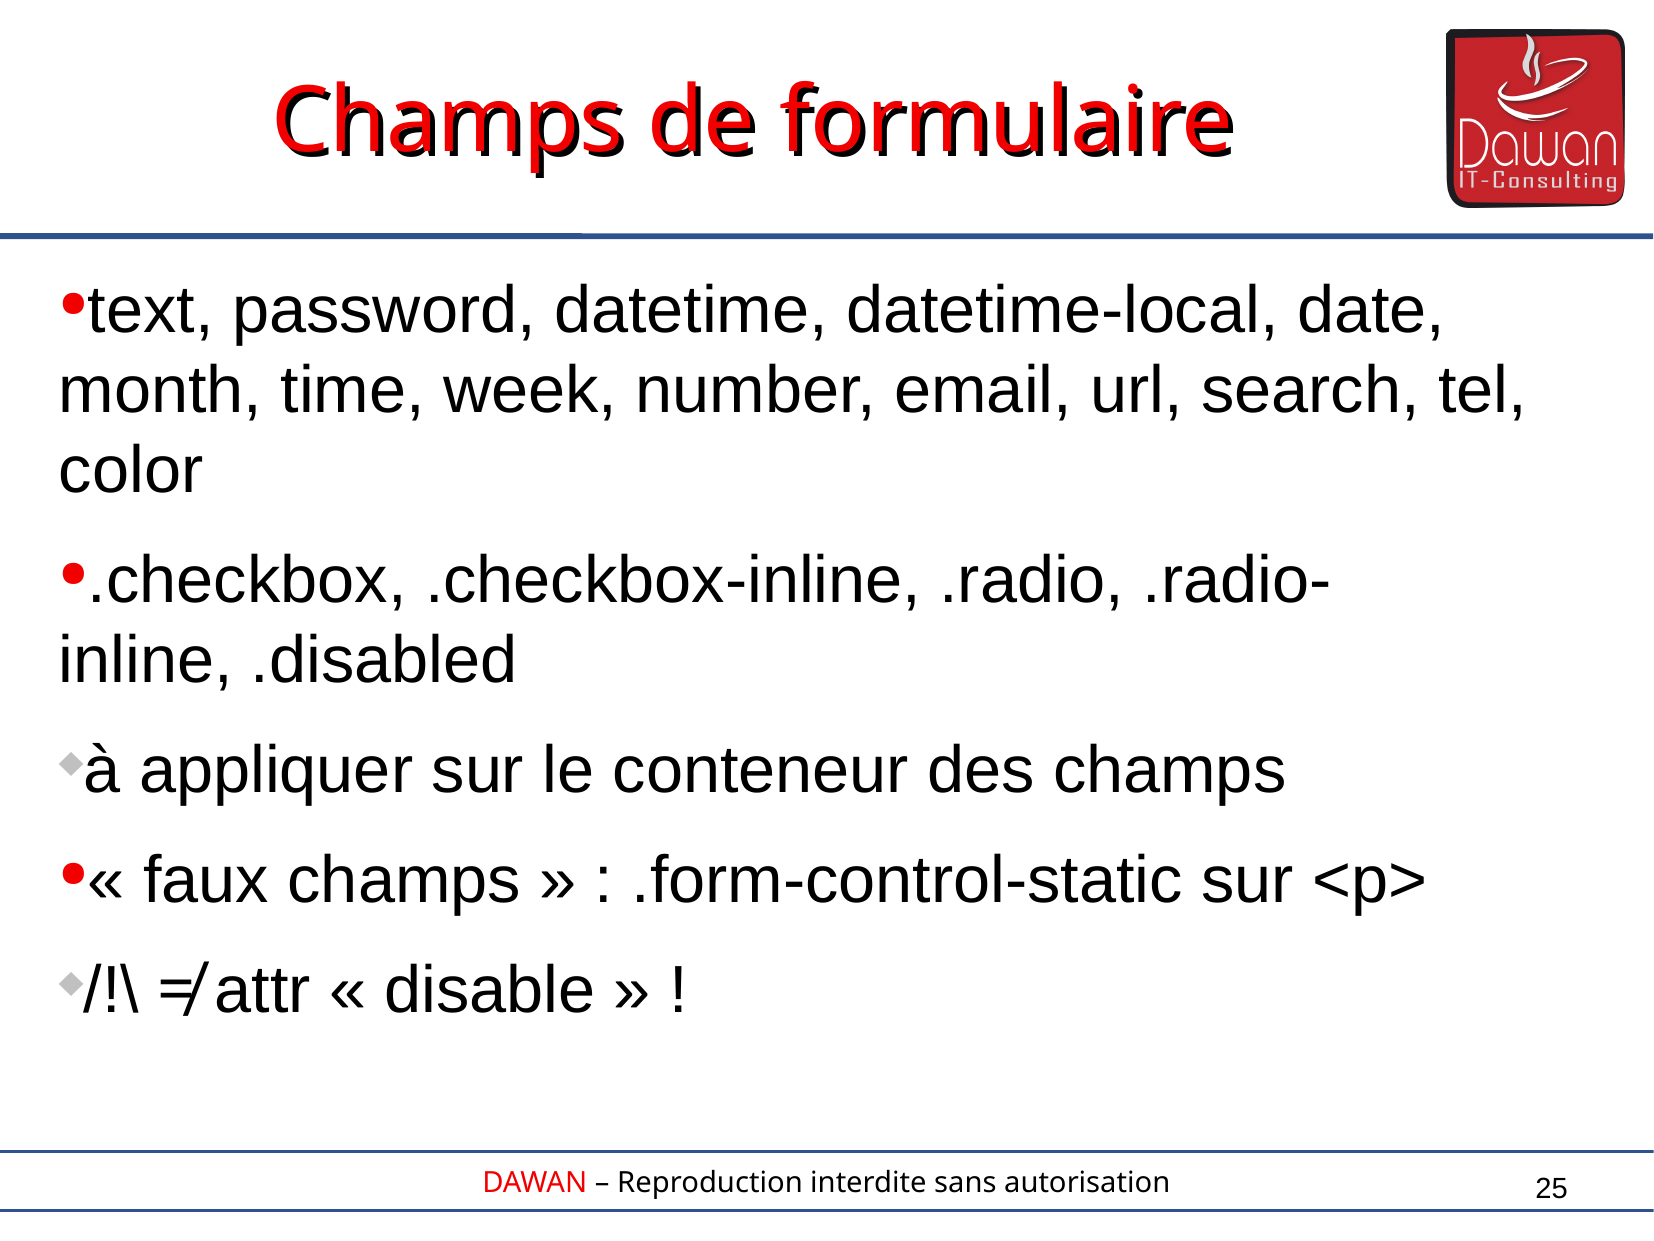

# Champs de formulaire
text, password, datetime, datetime-local, date, month, time, week, number, email, url, search, tel, color
.checkbox, .checkbox-inline, .radio, .radio-inline, .disabled
à appliquer sur le conteneur des champs
« faux champs » : .form-control-static sur <p>
/!\ ≠ attr « disable » !